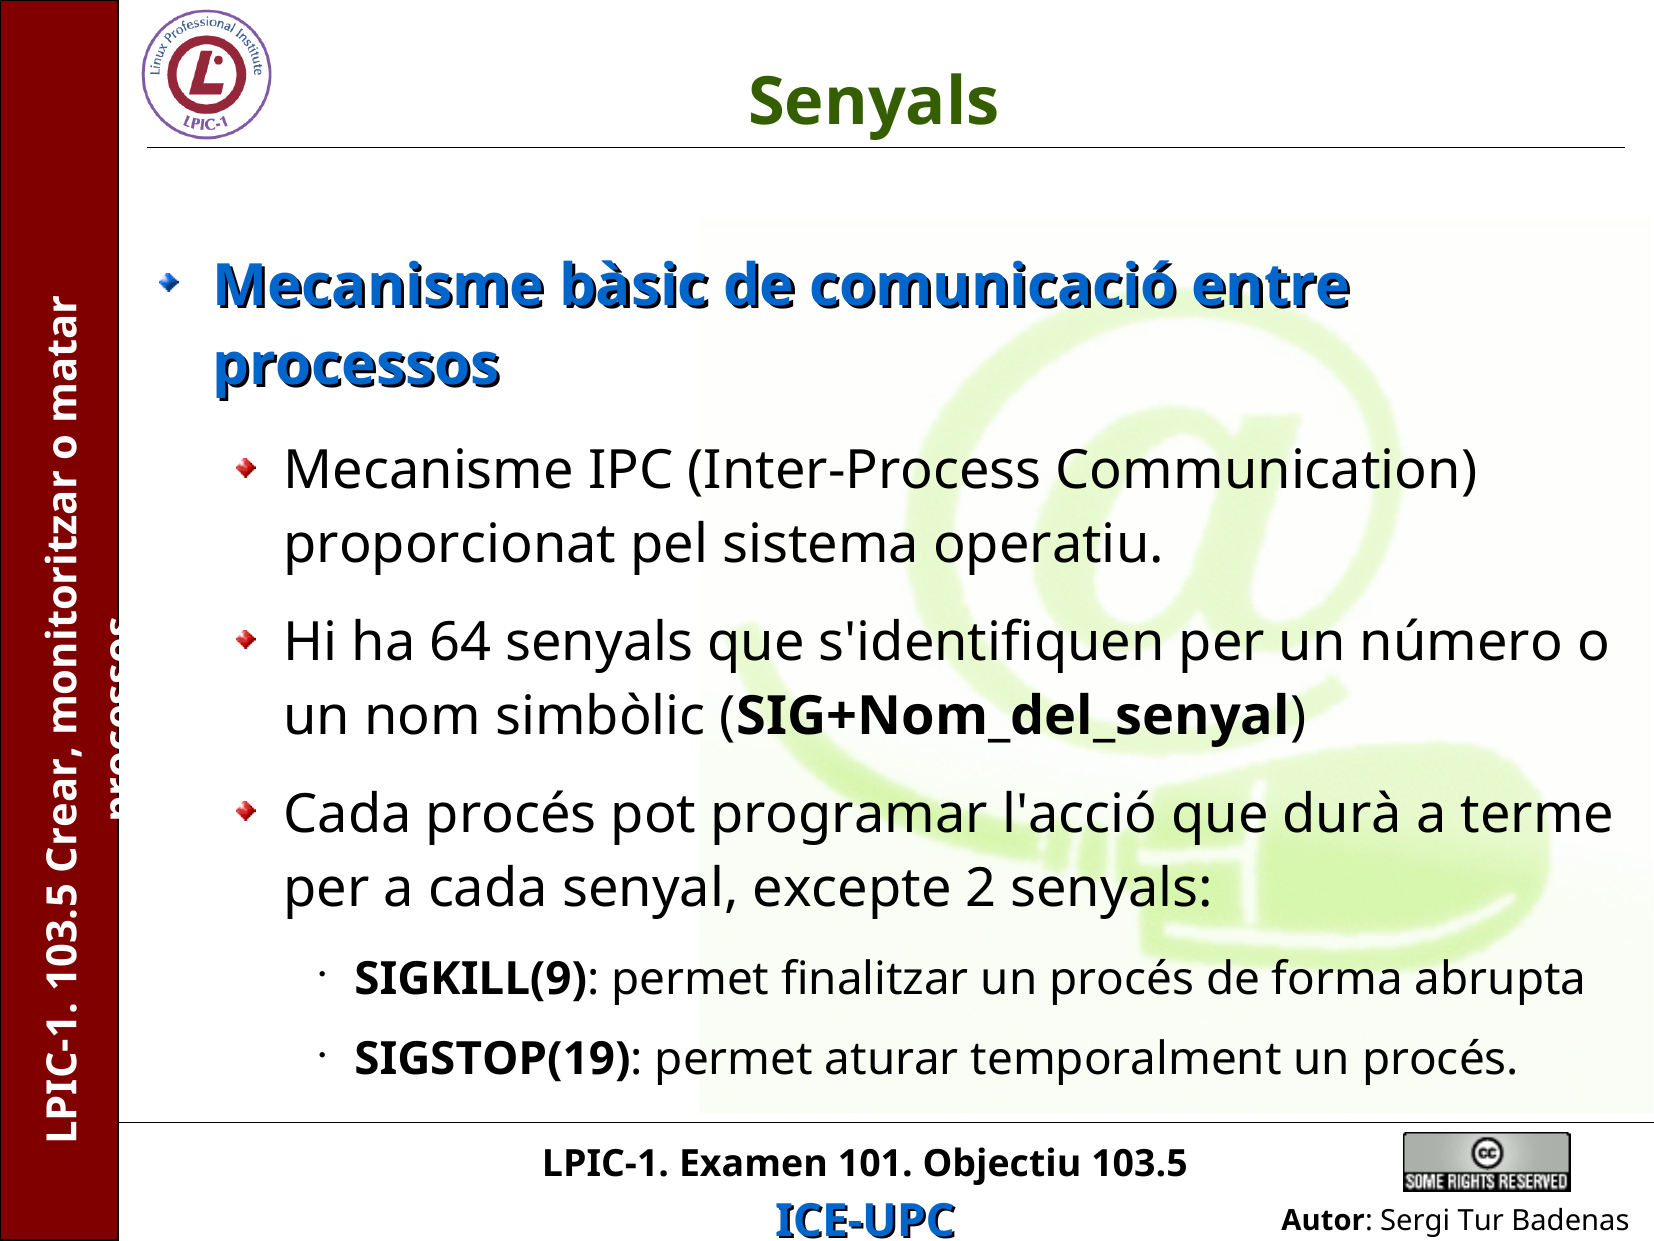

# Senyals
Mecanisme bàsic de comunicació entre processos
Mecanisme IPC (Inter-Process Communication) proporcionat pel sistema operatiu.
Hi ha 64 senyals que s'identifiquen per un número o un nom simbòlic (SIG+Nom_del_senyal)
Cada procés pot programar l'acció que durà a terme per a cada senyal, excepte 2 senyals:
SIGKILL(9): permet finalitzar un procés de forma abrupta
SIGSTOP(19): permet aturar temporalment un procés.